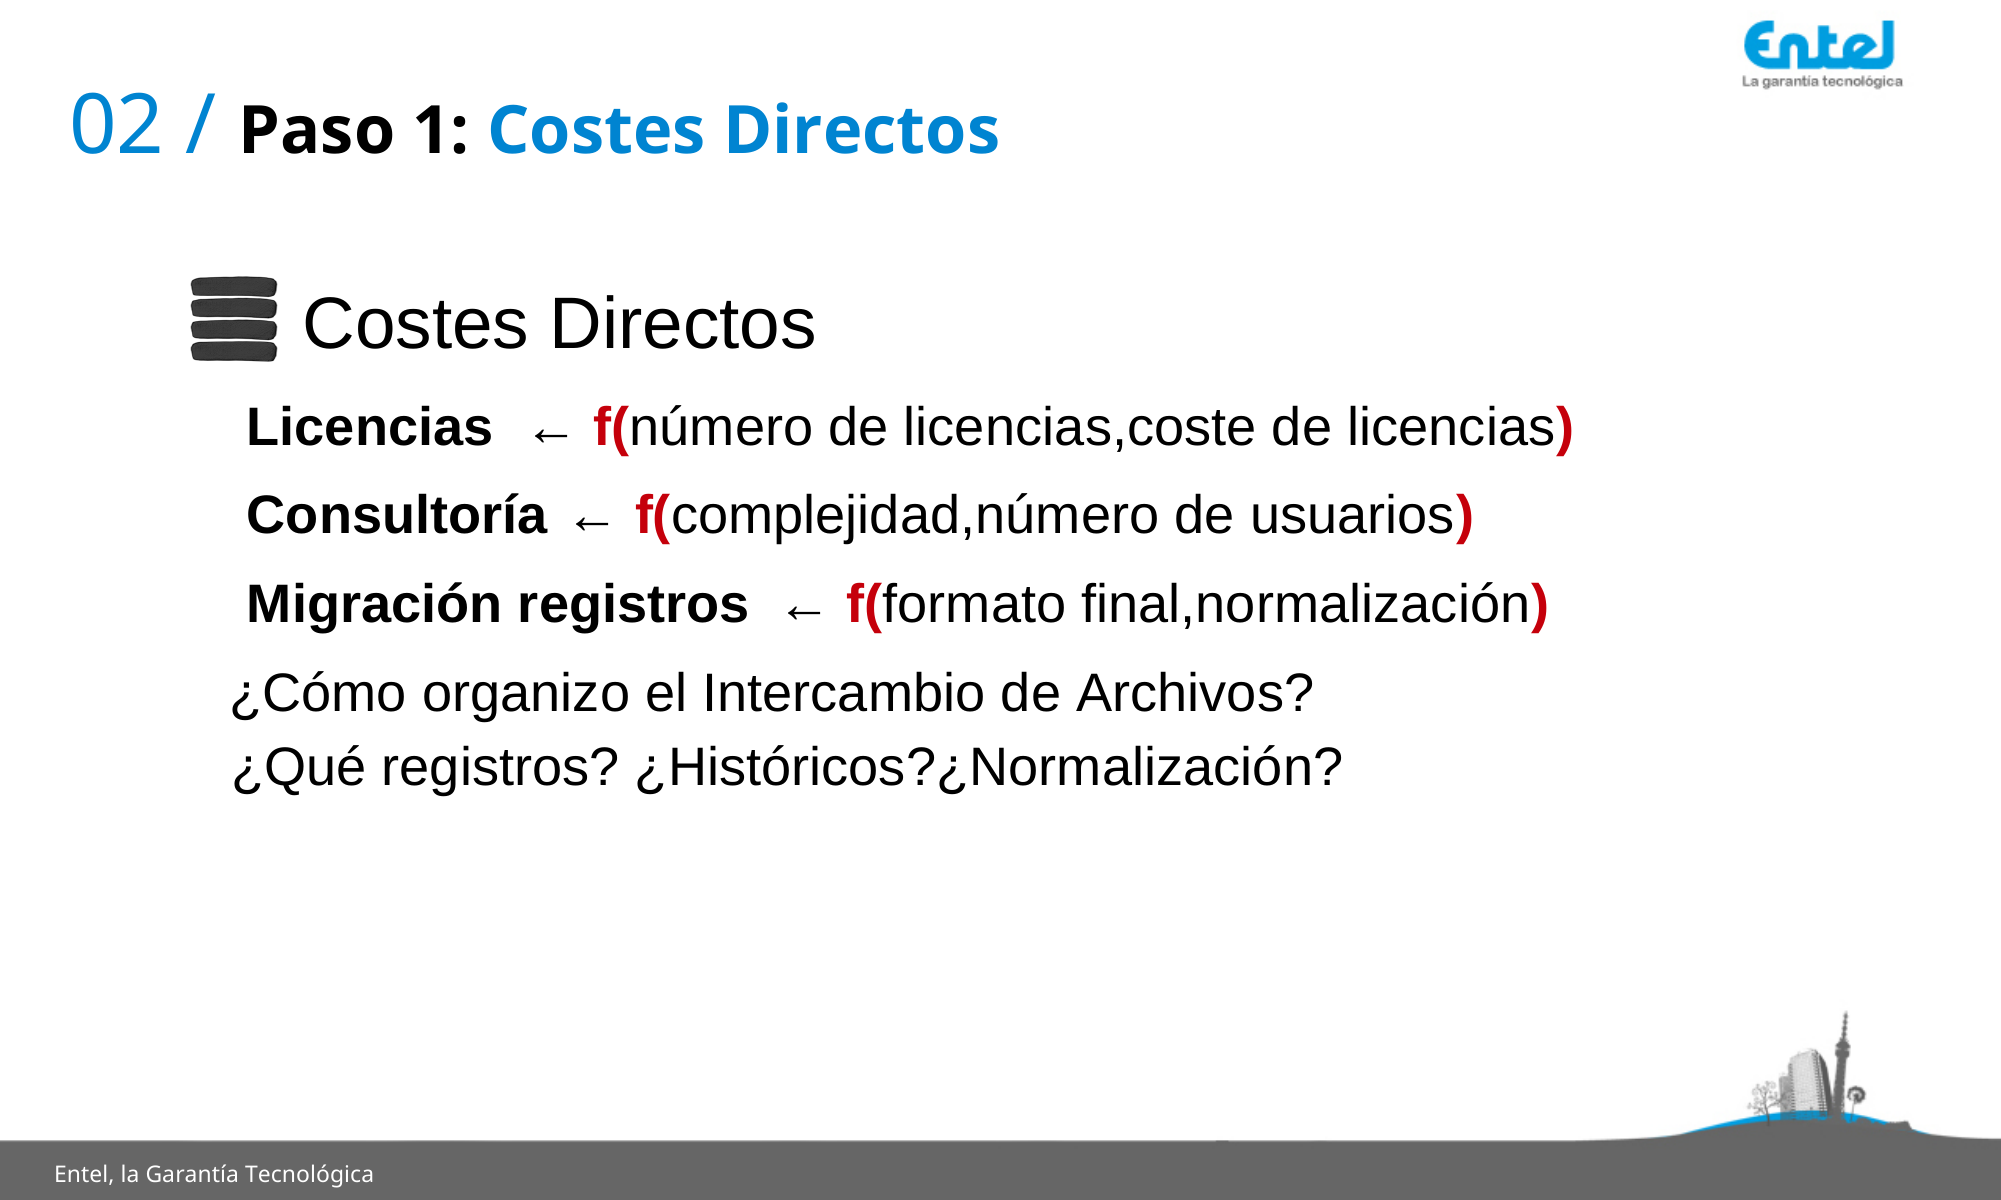

02 / Paso 1: Costes Directos
Costes Directos
Licencias
← f(número de licencias,coste de licencias)
Consultoría
← f(complejidad,número de usuarios)
Migración registros
← f(formato final,normalización)
¿Cómo organizo el Intercambio de Archivos?
¿Qué registros? ¿Históricos?¿Normalización?
Entel, la Garantía Tecnológica